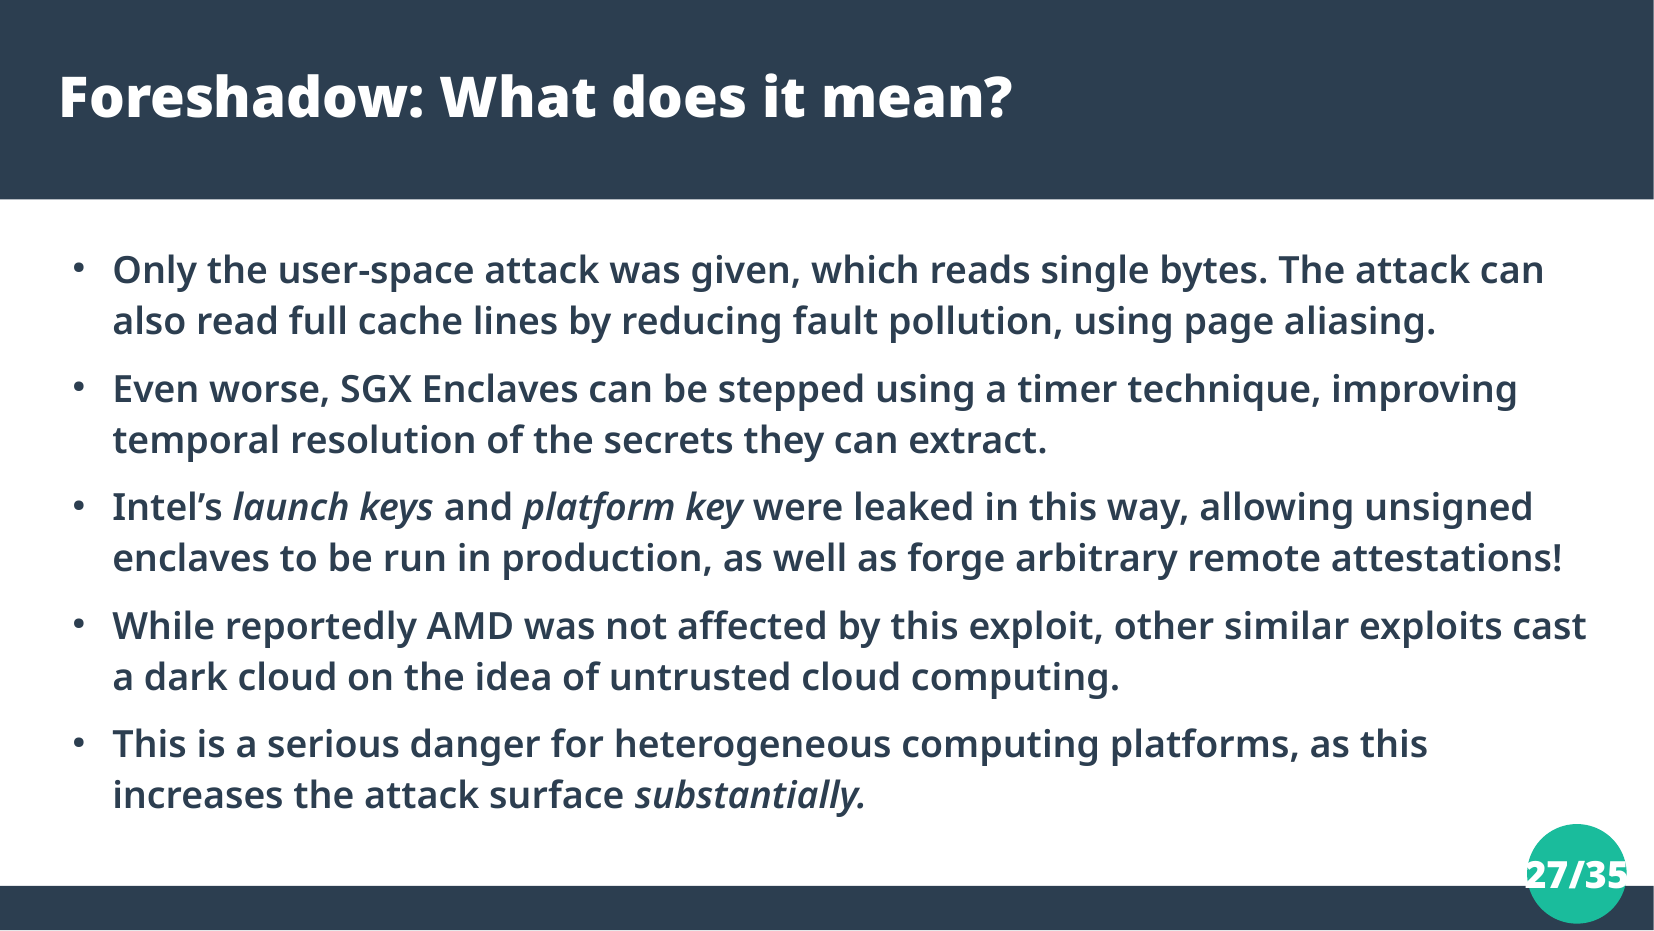

# Foreshadow: What does it mean?
Only the user-space attack was given, which reads single bytes. The attack can also read full cache lines by reducing fault pollution, using page aliasing.
Even worse, SGX Enclaves can be stepped using a timer technique, improving temporal resolution of the secrets they can extract.
Intel’s launch keys and platform key were leaked in this way, allowing unsigned enclaves to be run in production, as well as forge arbitrary remote attestations!
While reportedly AMD was not affected by this exploit, other similar exploits cast a dark cloud on the idea of untrusted cloud computing.
This is a serious danger for heterogeneous computing platforms, as this increases the attack surface substantially.